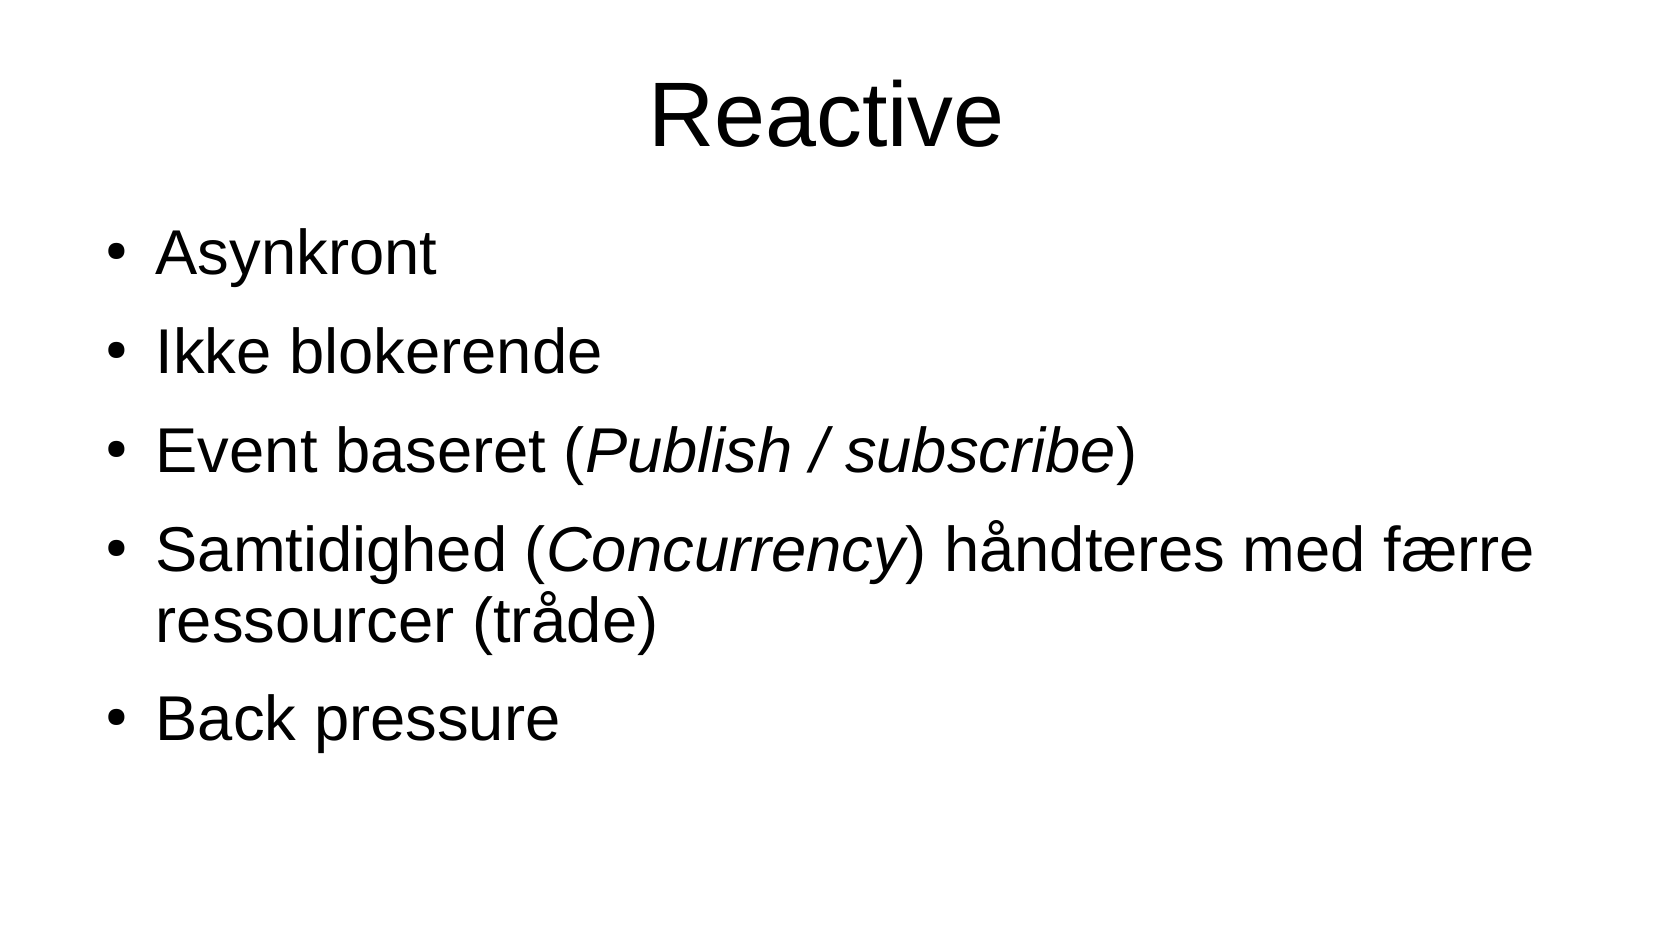

# Reactive
Asynkront
Ikke blokerende
Event baseret (Publish / subscribe)
Samtidighed (Concurrency) håndteres med færre ressourcer (tråde)
Back pressure